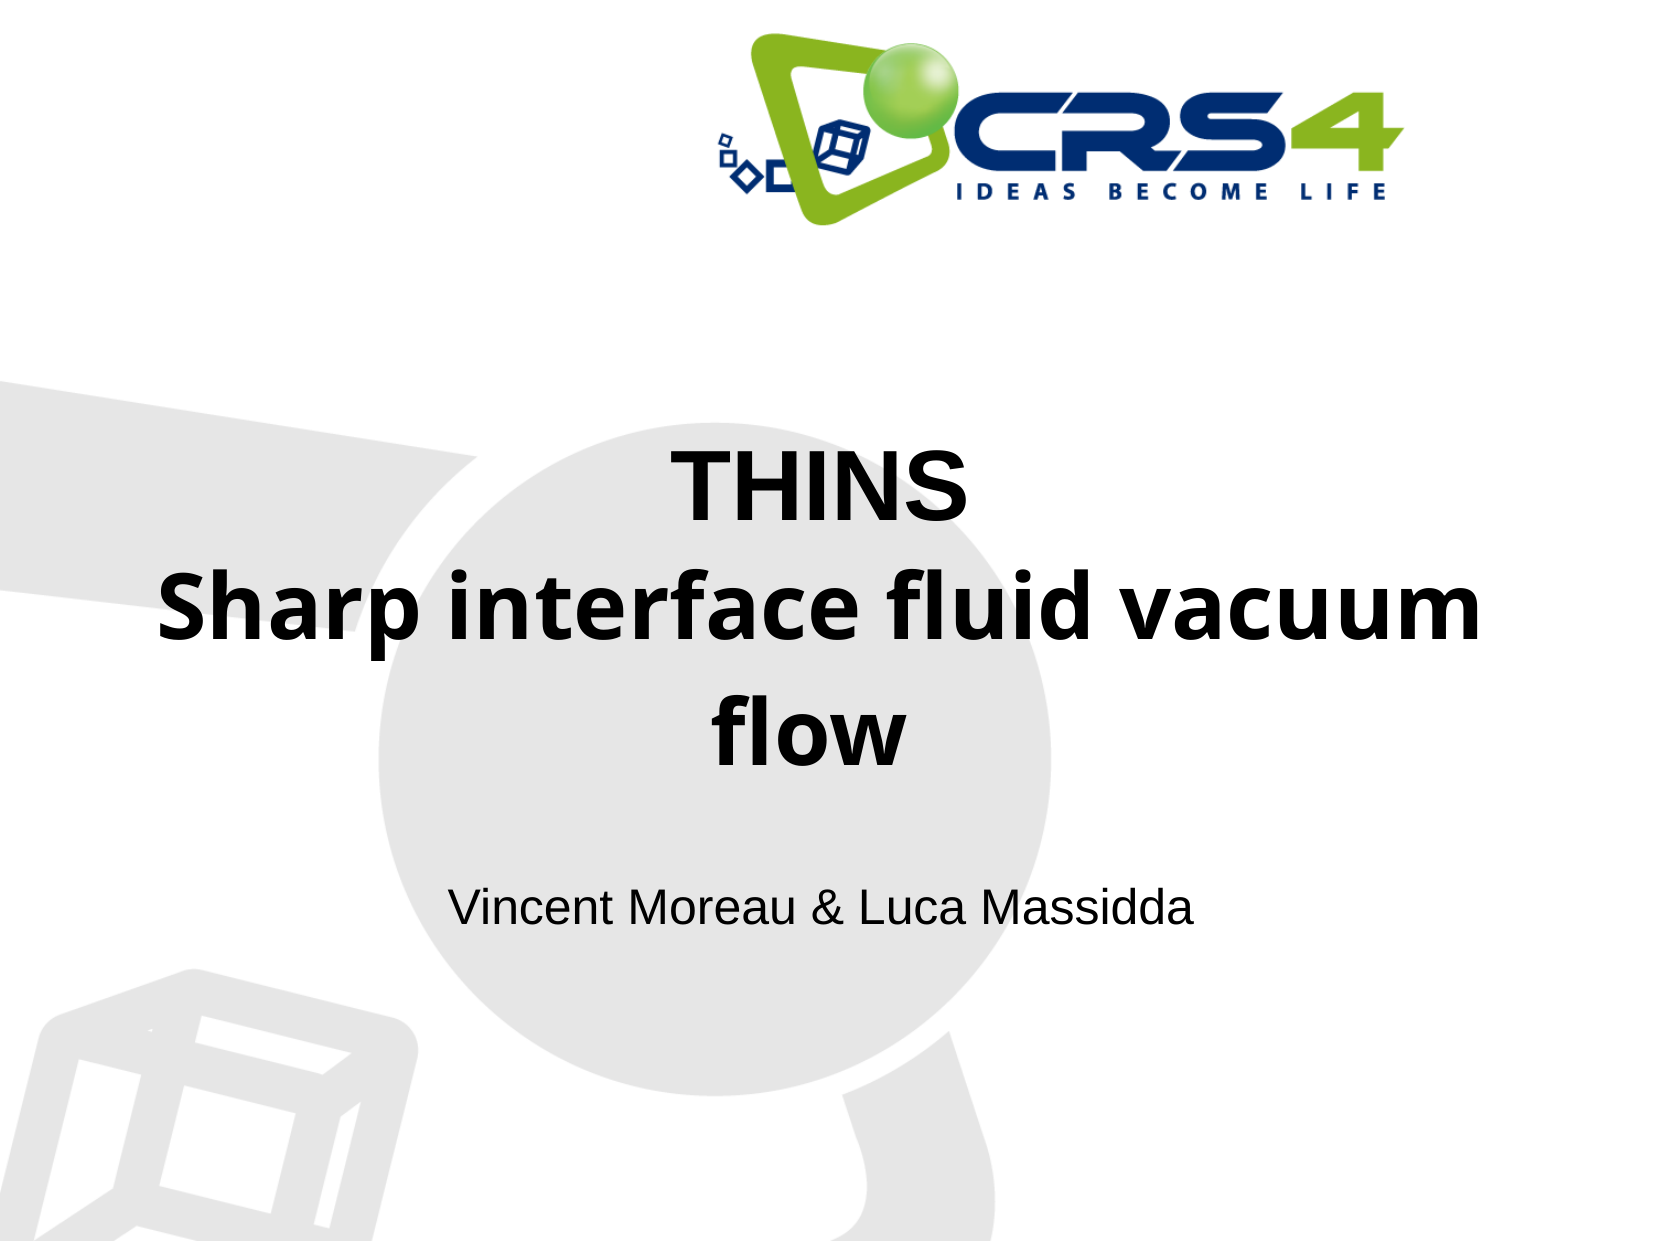

# THINS
Sharp interface fluid vacuum flow
Vincent Moreau & Luca Massidda